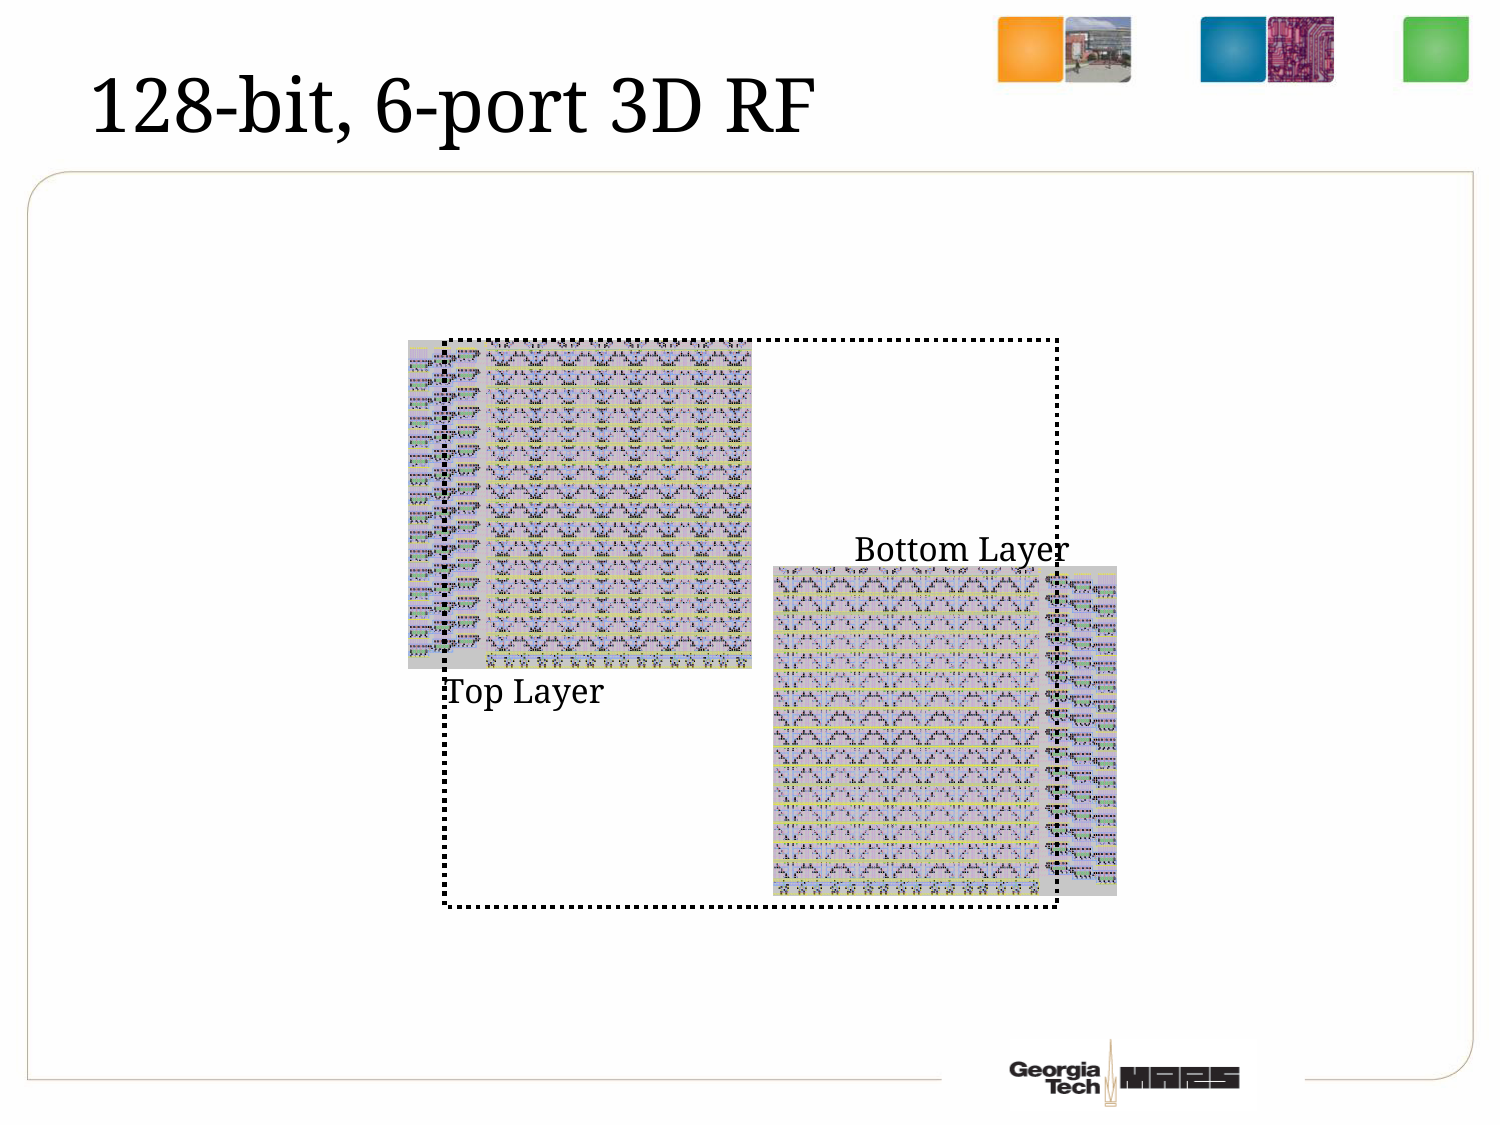

# 128-bit, 6-port 3D RF
Bottom Layer
Top Layer